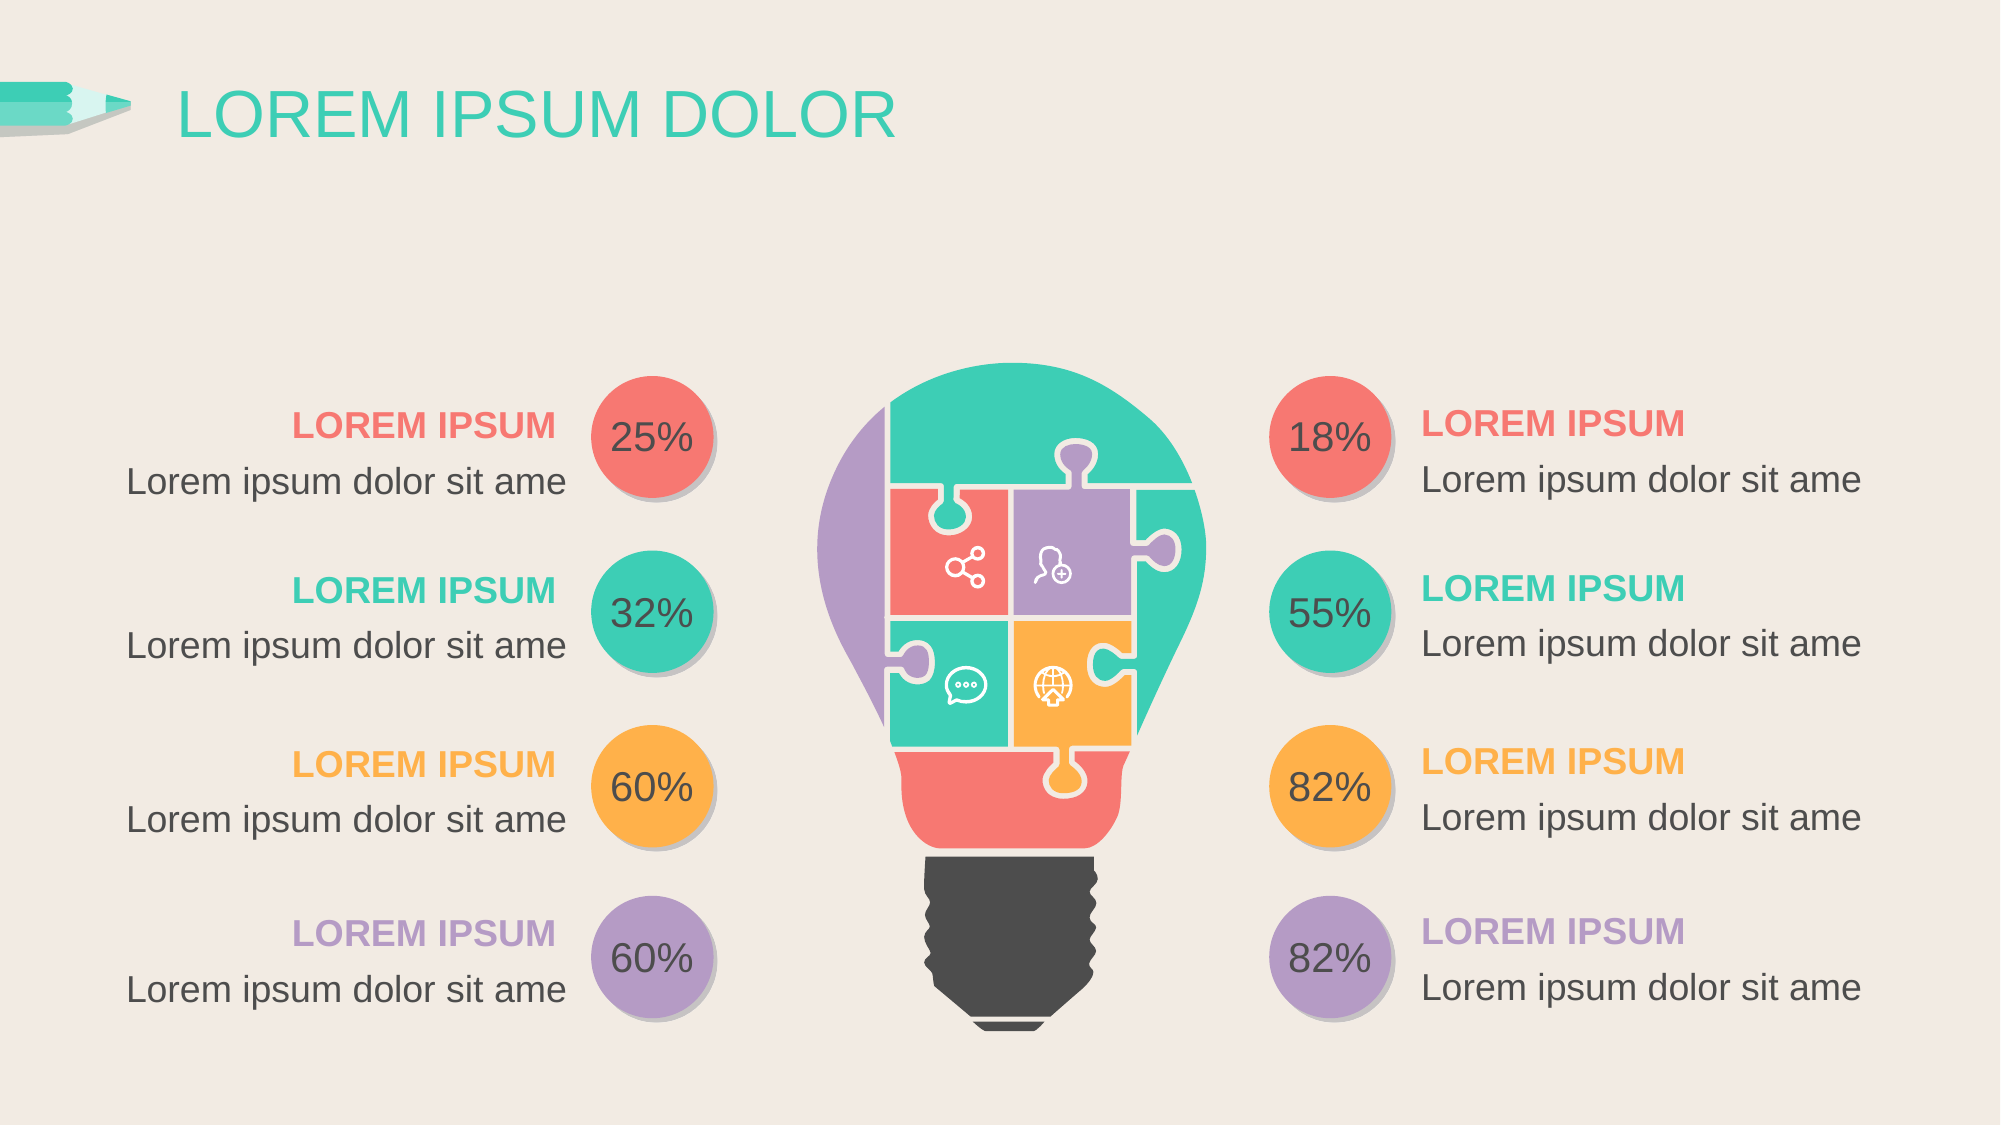

LOREM IPSUM DOLOR
LOREM IPSUM
LOREM IPSUM
25%
18%
Lorem ipsum dolor sit ame
Lorem ipsum dolor sit ame
LOREM IPSUM
LOREM IPSUM
32%
55%
Lorem ipsum dolor sit ame
Lorem ipsum dolor sit ame
LOREM IPSUM
LOREM IPSUM
60%
82%
Lorem ipsum dolor sit ame
Lorem ipsum dolor sit ame
LOREM IPSUM
LOREM IPSUM
60%
82%
Lorem ipsum dolor sit ame
Lorem ipsum dolor sit ame